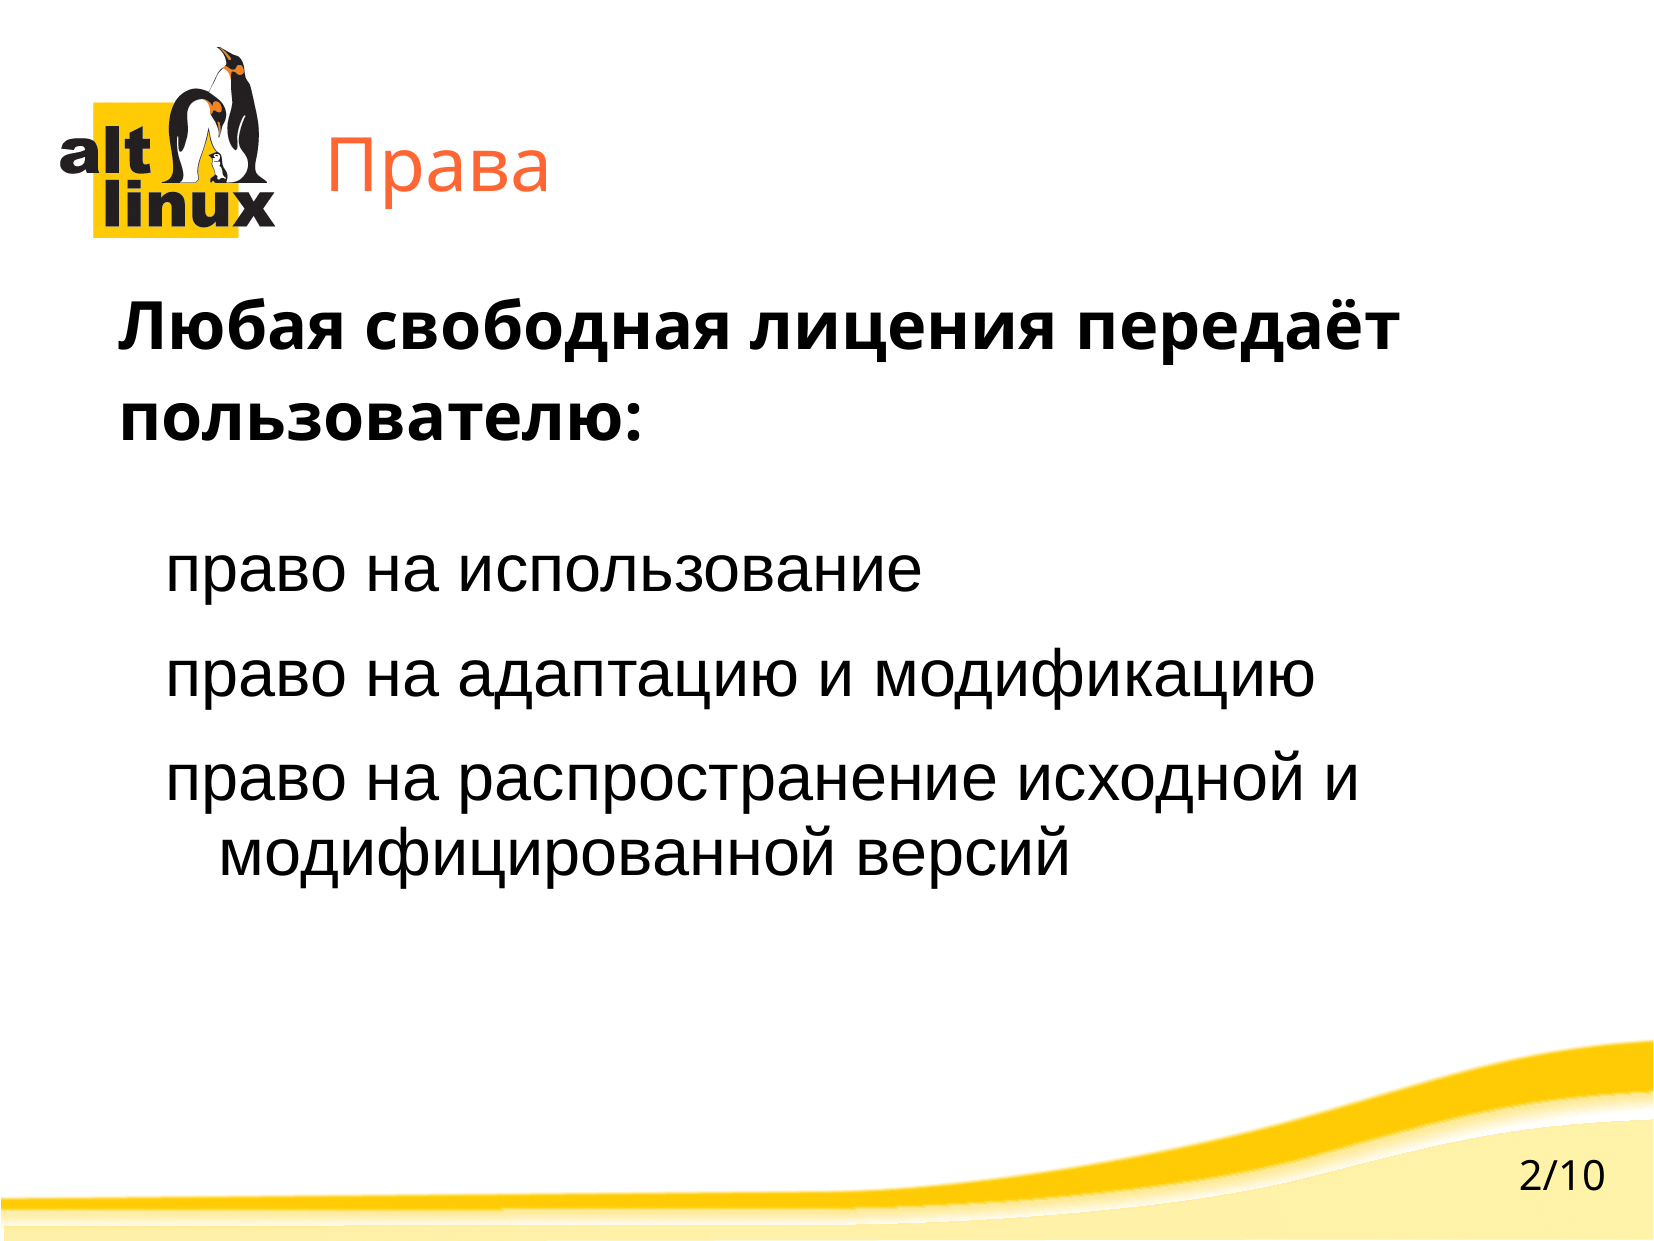

#
Права
Любая свободная лицения передаёт пользователю:
право на использование
право на адаптацию и модификацию
право на распространение исходной и модифицированной версий
2/10